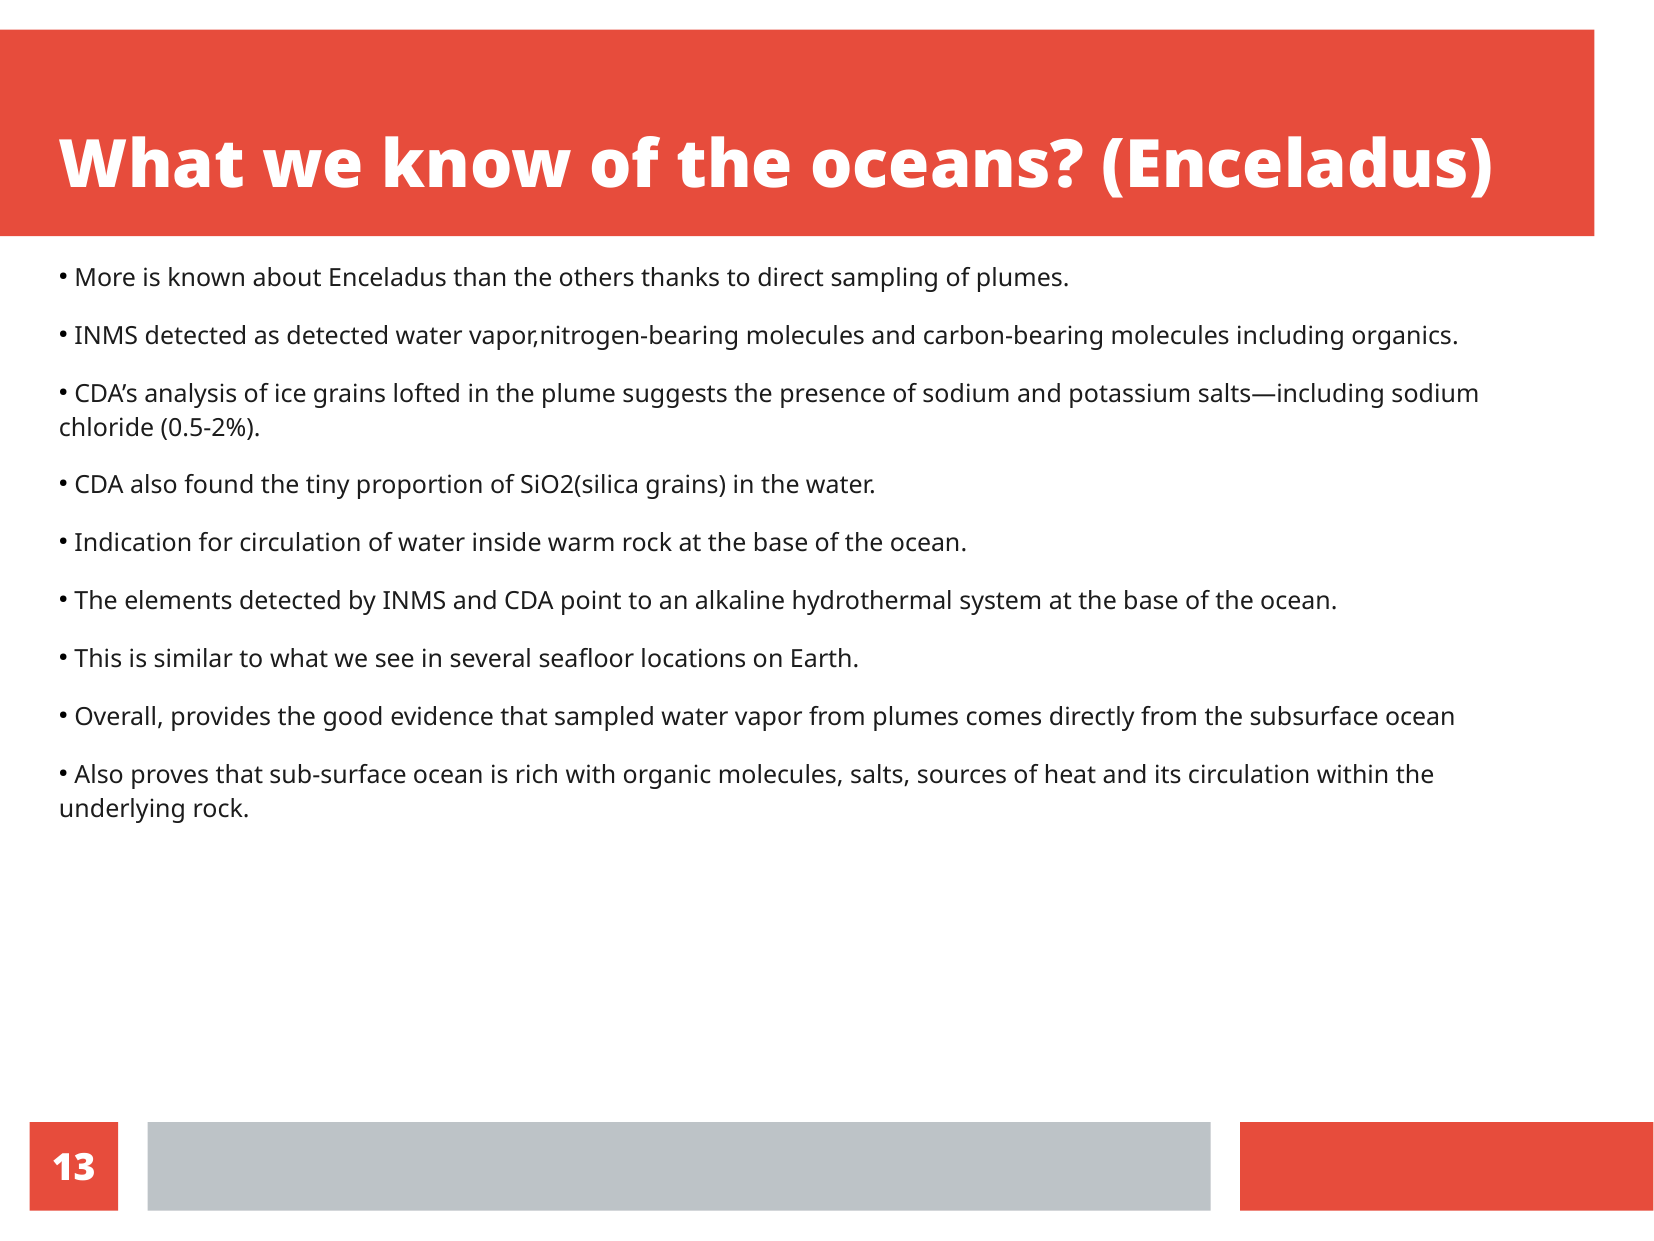

# What we know of the oceans? (Enceladus)
 More is known about Enceladus than the others thanks to direct sampling of plumes.
 INMS detected as detected water vapor,nitrogen-bearing molecules and carbon-bearing molecules including organics.
 CDA’s analysis of ice grains lofted in the plume suggests the presence of sodium and potassium salts—including sodium chloride (0.5-2%).
 CDA also found the tiny proportion of SiO2(silica grains) in the water.
 Indication for circulation of water inside warm rock at the base of the ocean.
 The elements detected by INMS and CDA point to an alkaline hydrothermal system at the base of the ocean.
 This is similar to what we see in several seafloor locations on Earth.
 Overall, provides the good evidence that sampled water vapor from plumes comes directly from the subsurface ocean
 Also proves that sub-surface ocean is rich with organic molecules, salts, sources of heat and its circulation within the underlying rock.
13